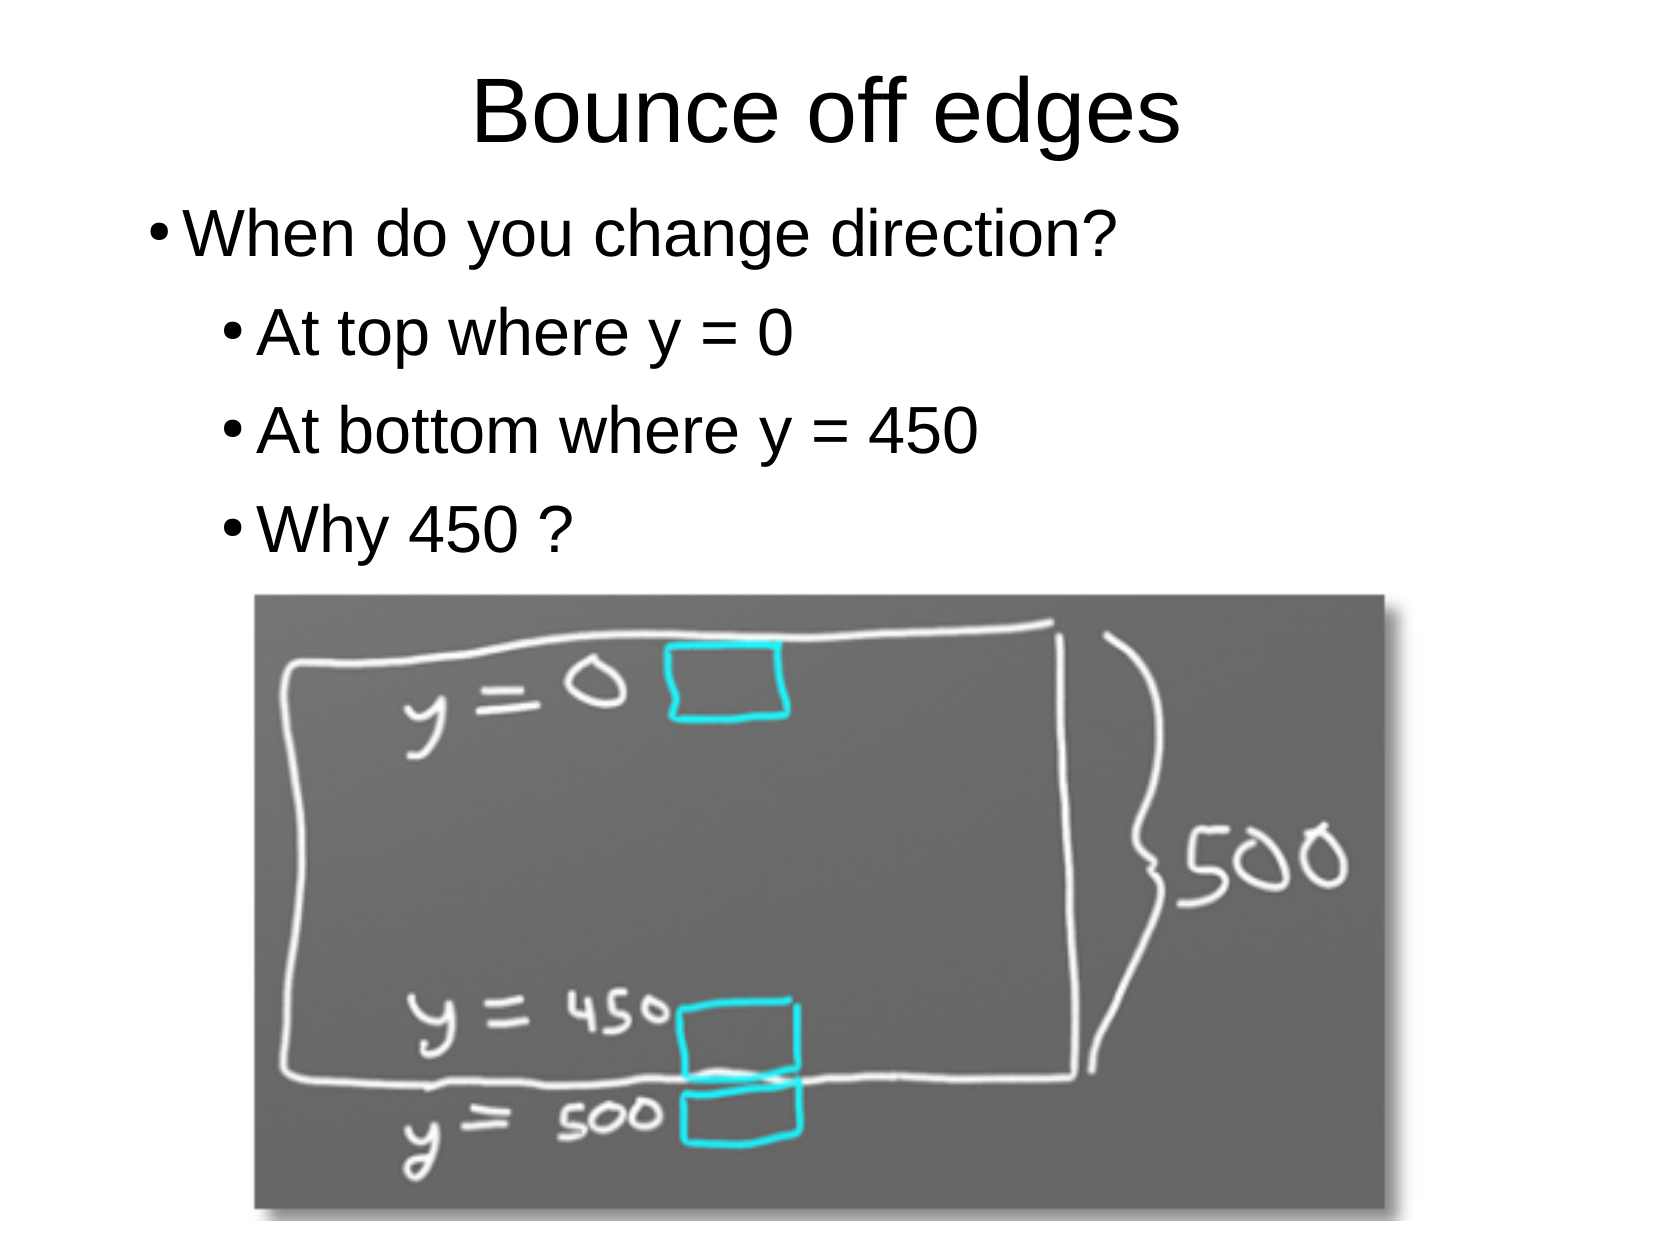

Bounce off edges
When do you change direction?
At top where y = 0
At bottom where y = 450
Why 450 ?